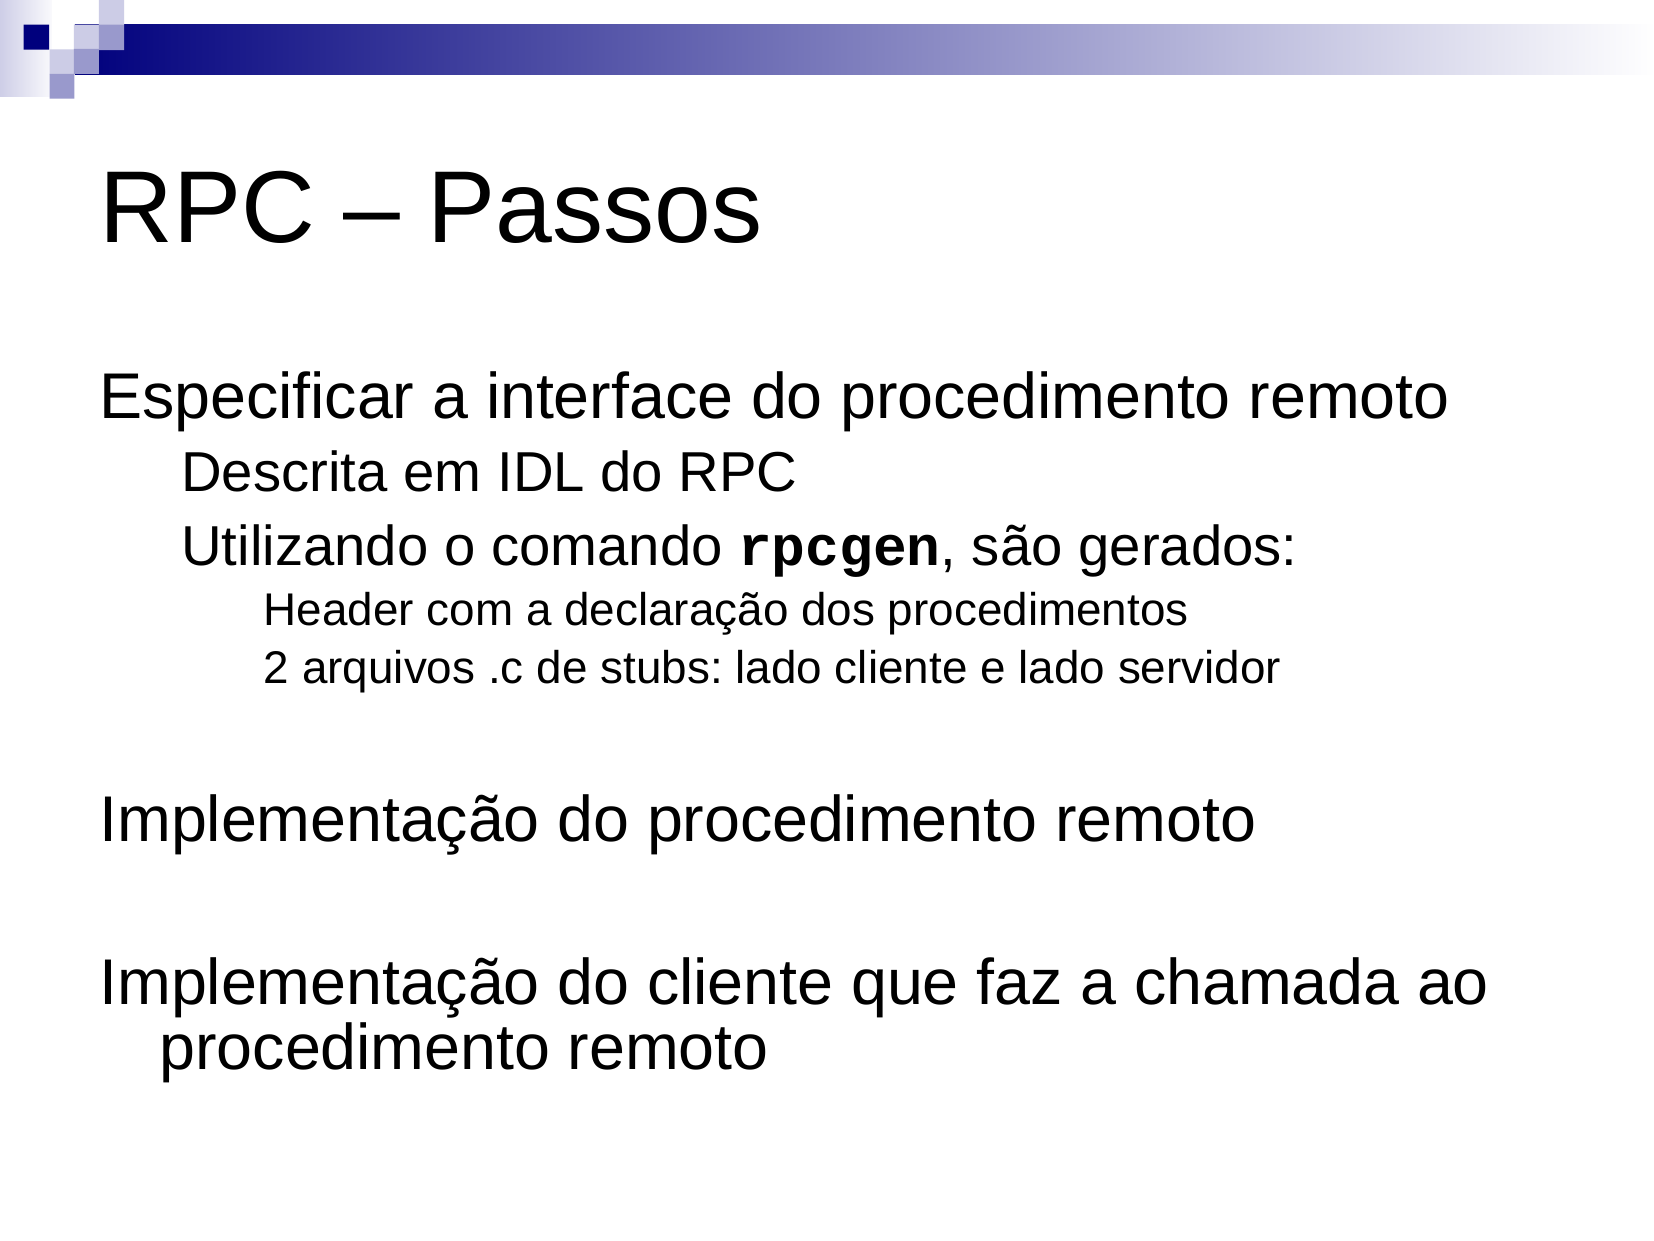

# RPC – Passos
Especificar a interface do procedimento remoto
Descrita em IDL do RPC
Utilizando o comando rpcgen, são gerados:
Header com a declaração dos procedimentos
2 arquivos .c de stubs: lado cliente e lado servidor
Implementação do procedimento remoto
Implementação do cliente que faz a chamada ao procedimento remoto